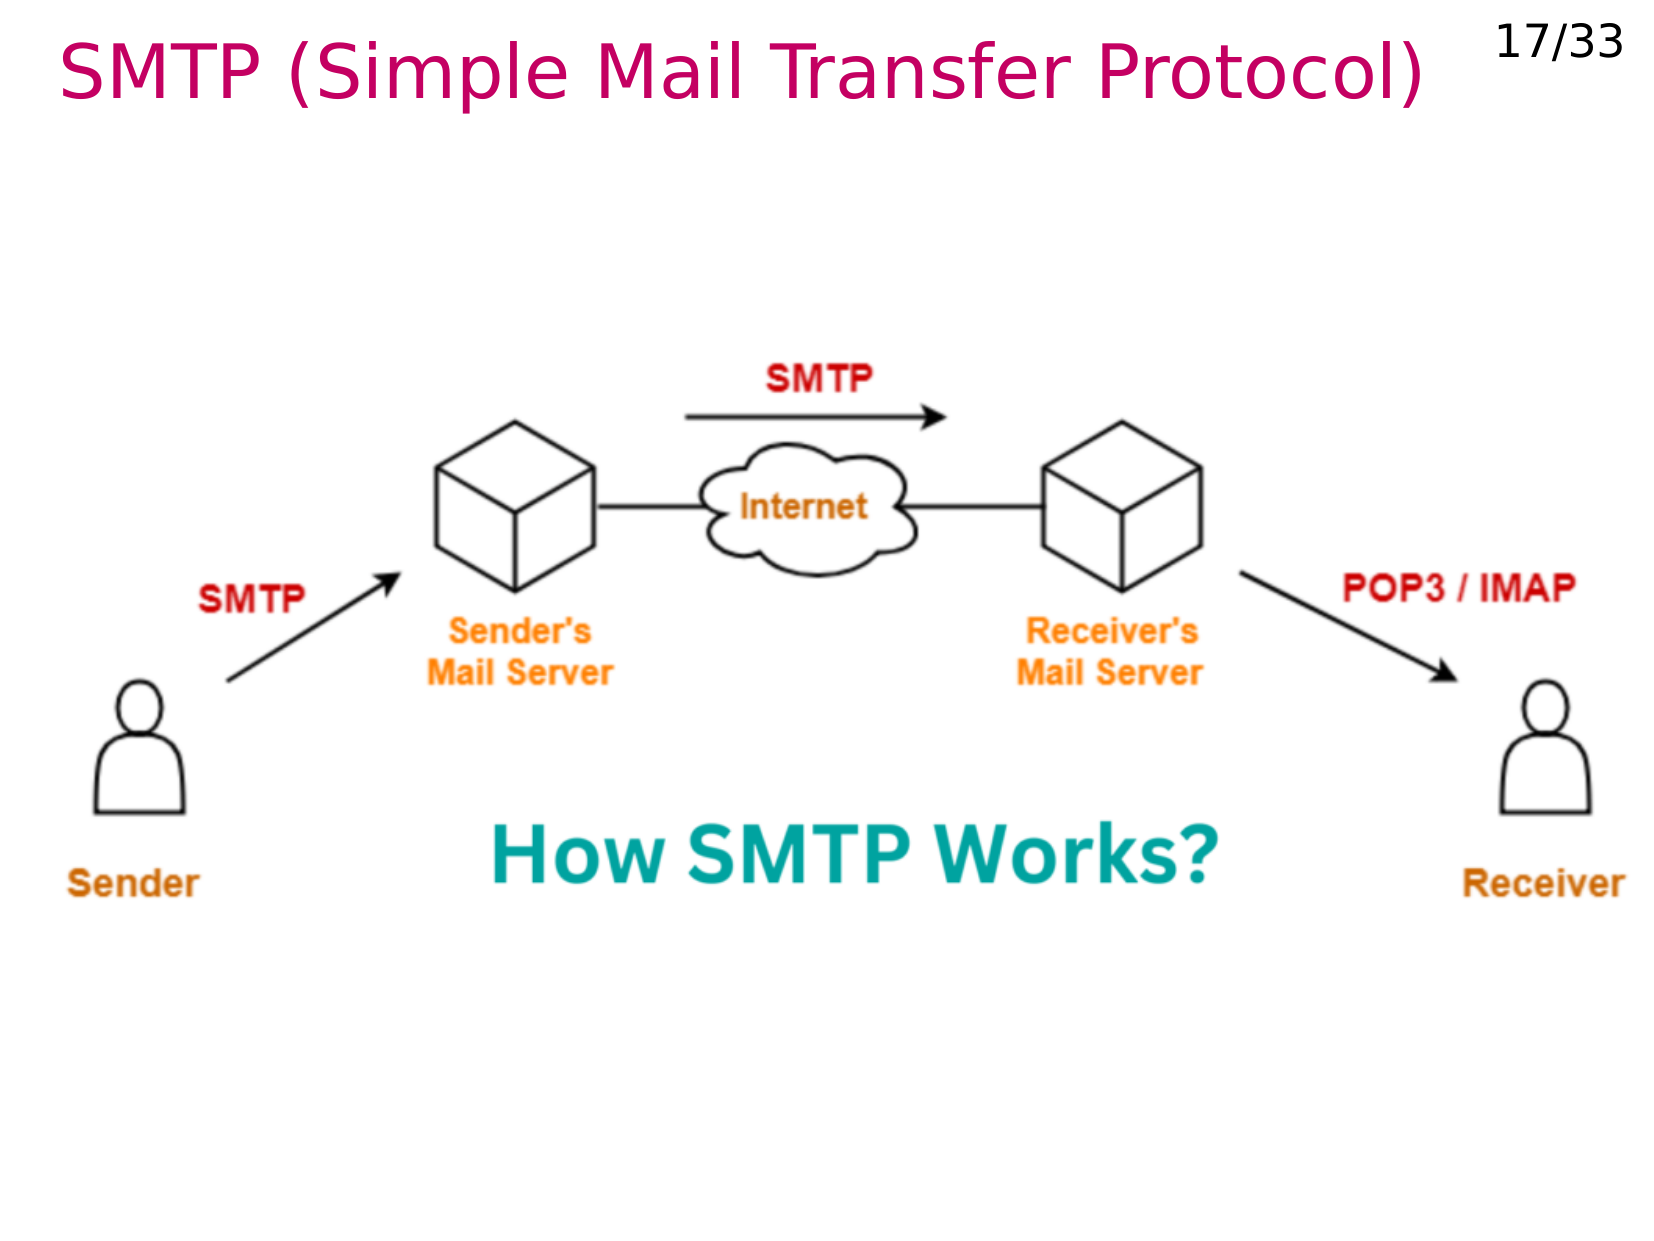

17
# SMTP (Simple Mail Transfer Protocol)